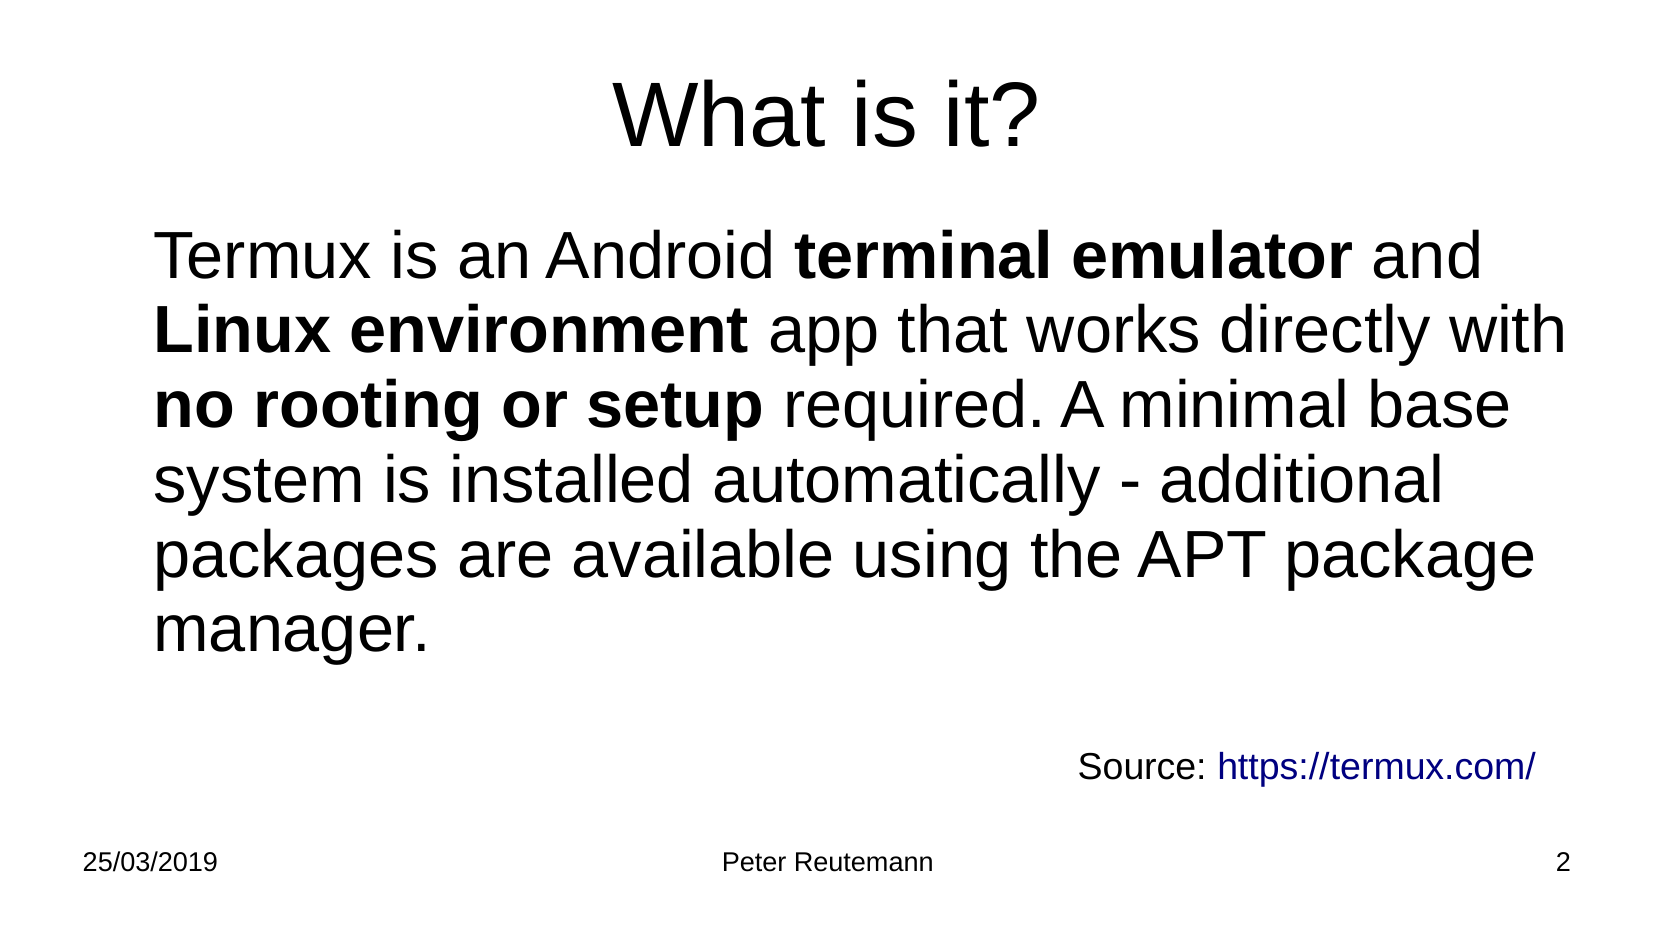

# What is it?
Termux is an Android terminal emulator and Linux environment app that works directly with no rooting or setup required. A minimal base system is installed automatically - additional packages are available using the APT package manager.
Source: https://termux.com/
25/03/2019
Peter Reutemann
2